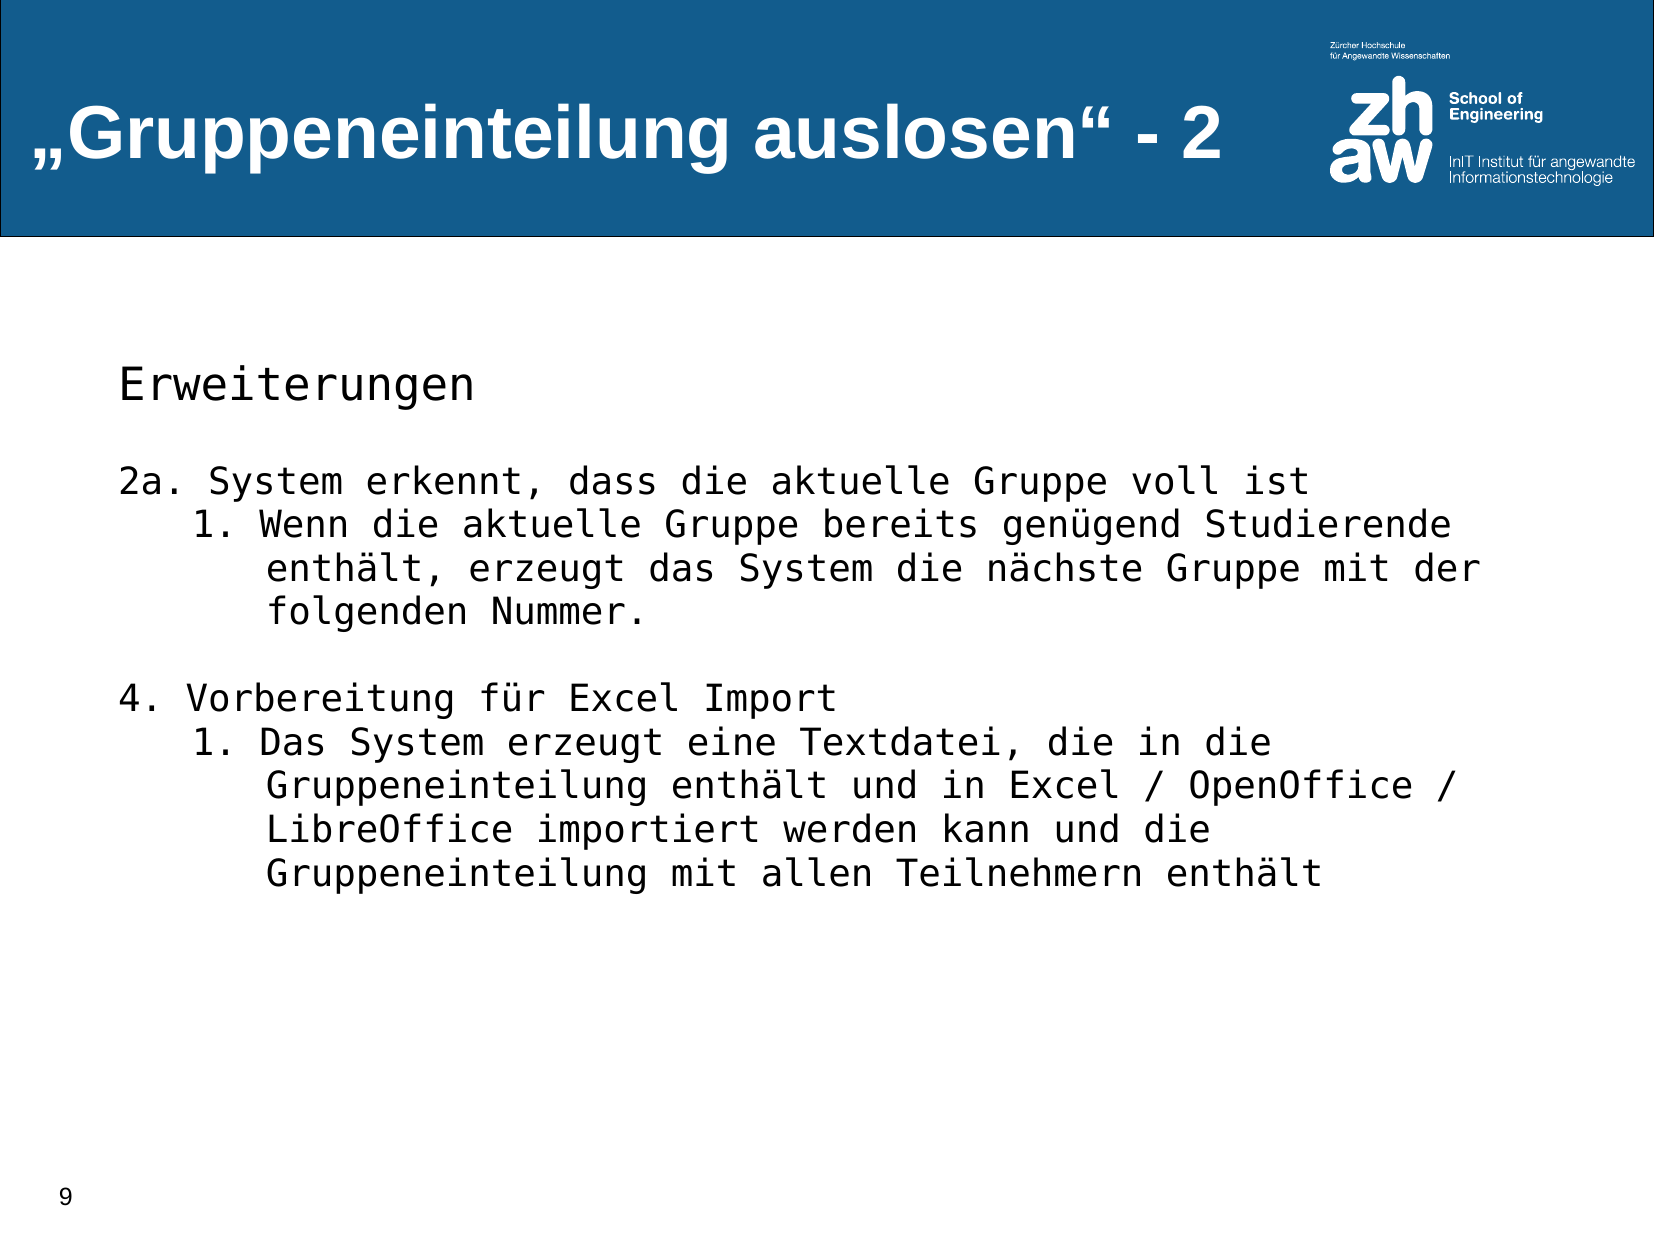

# „Gruppeneinteilung auslosen“ - 2
Erweiterungen
2a. System erkennt, dass die aktuelle Gruppe voll ist
	1. Wenn die aktuelle Gruppe bereits genügend Studierende 			enthält, erzeugt das System die nächste Gruppe mit der 			folgenden Nummer.
4. Vorbereitung für Excel Import
	1. Das System erzeugt eine Textdatei, die in die 						Gruppeneinteilung enthält und in Excel / OpenOffice / 			LibreOffice importiert werden kann und die 						Gruppeneinteilung mit allen Teilnehmern enthält